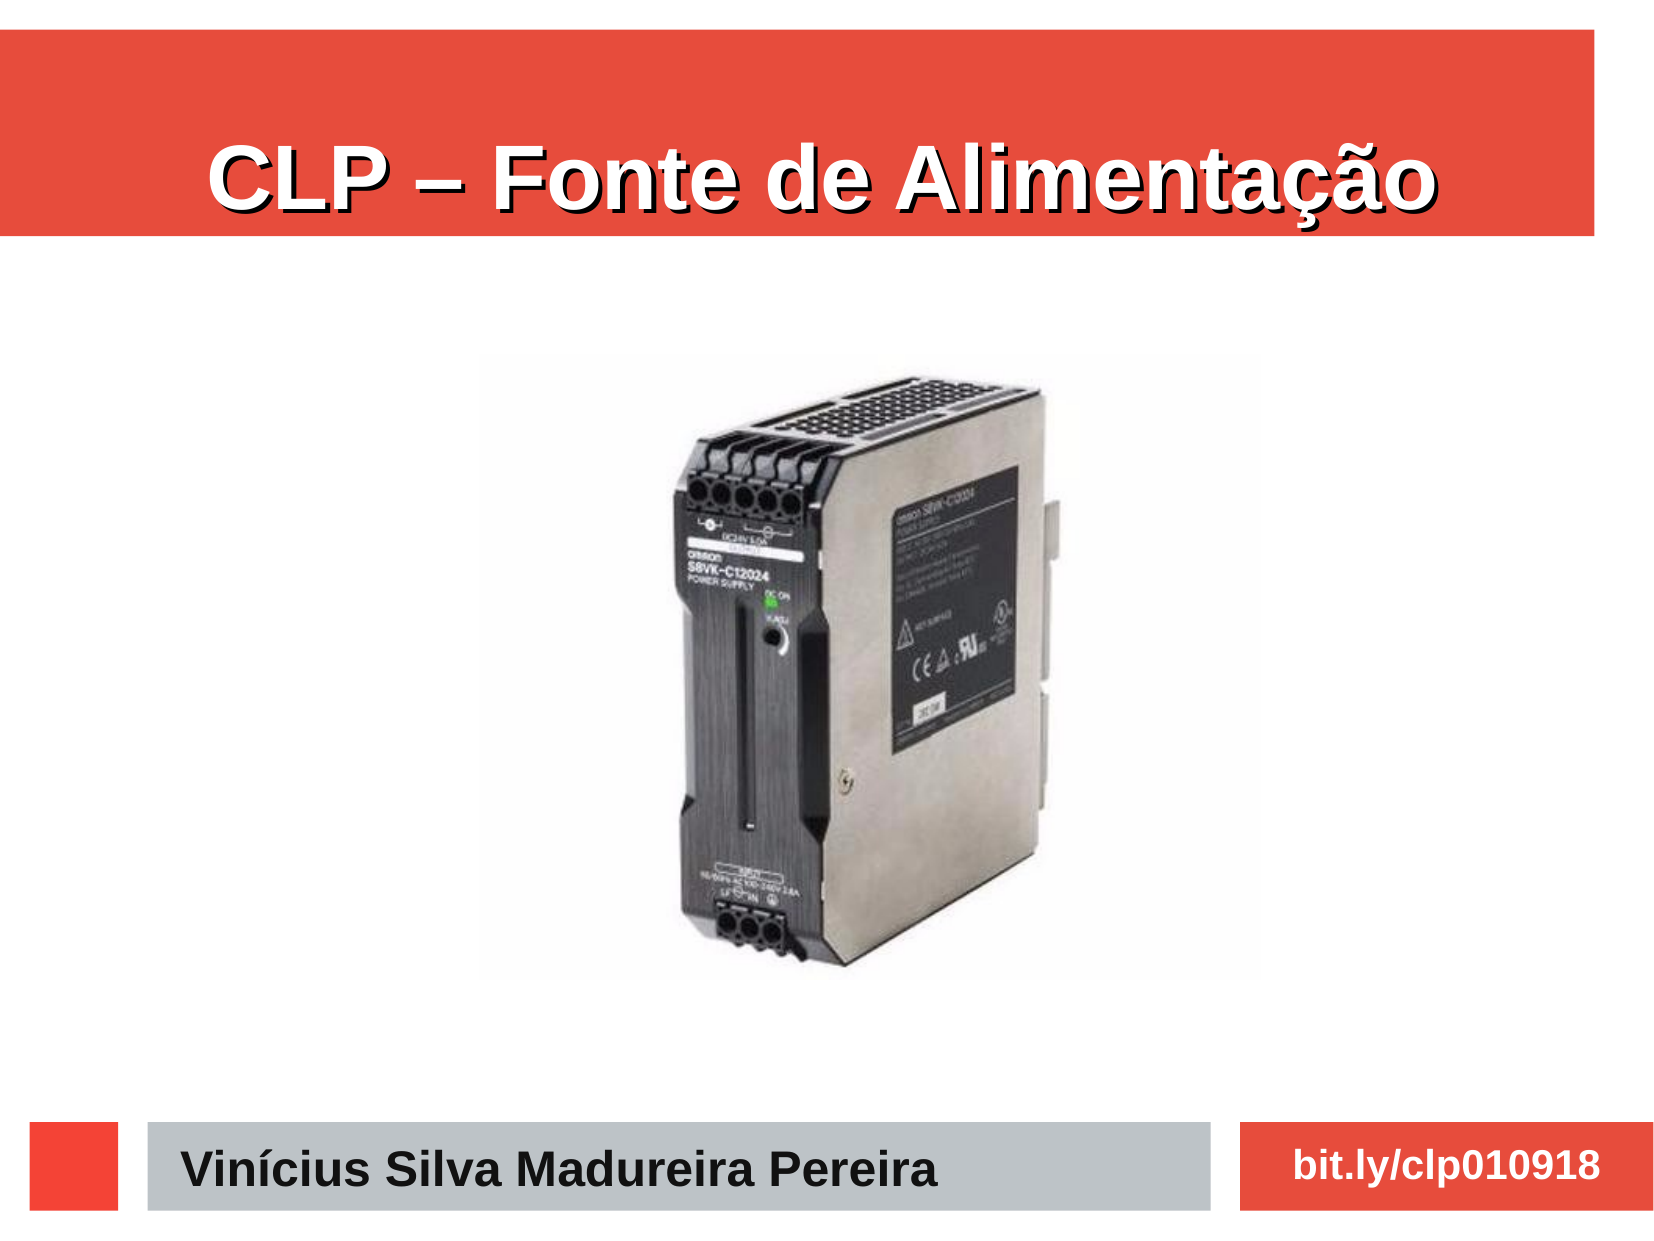

# CLP – Fonte de Alimentação
Vinícius Silva Madureira Pereira
bit.ly/clp010918